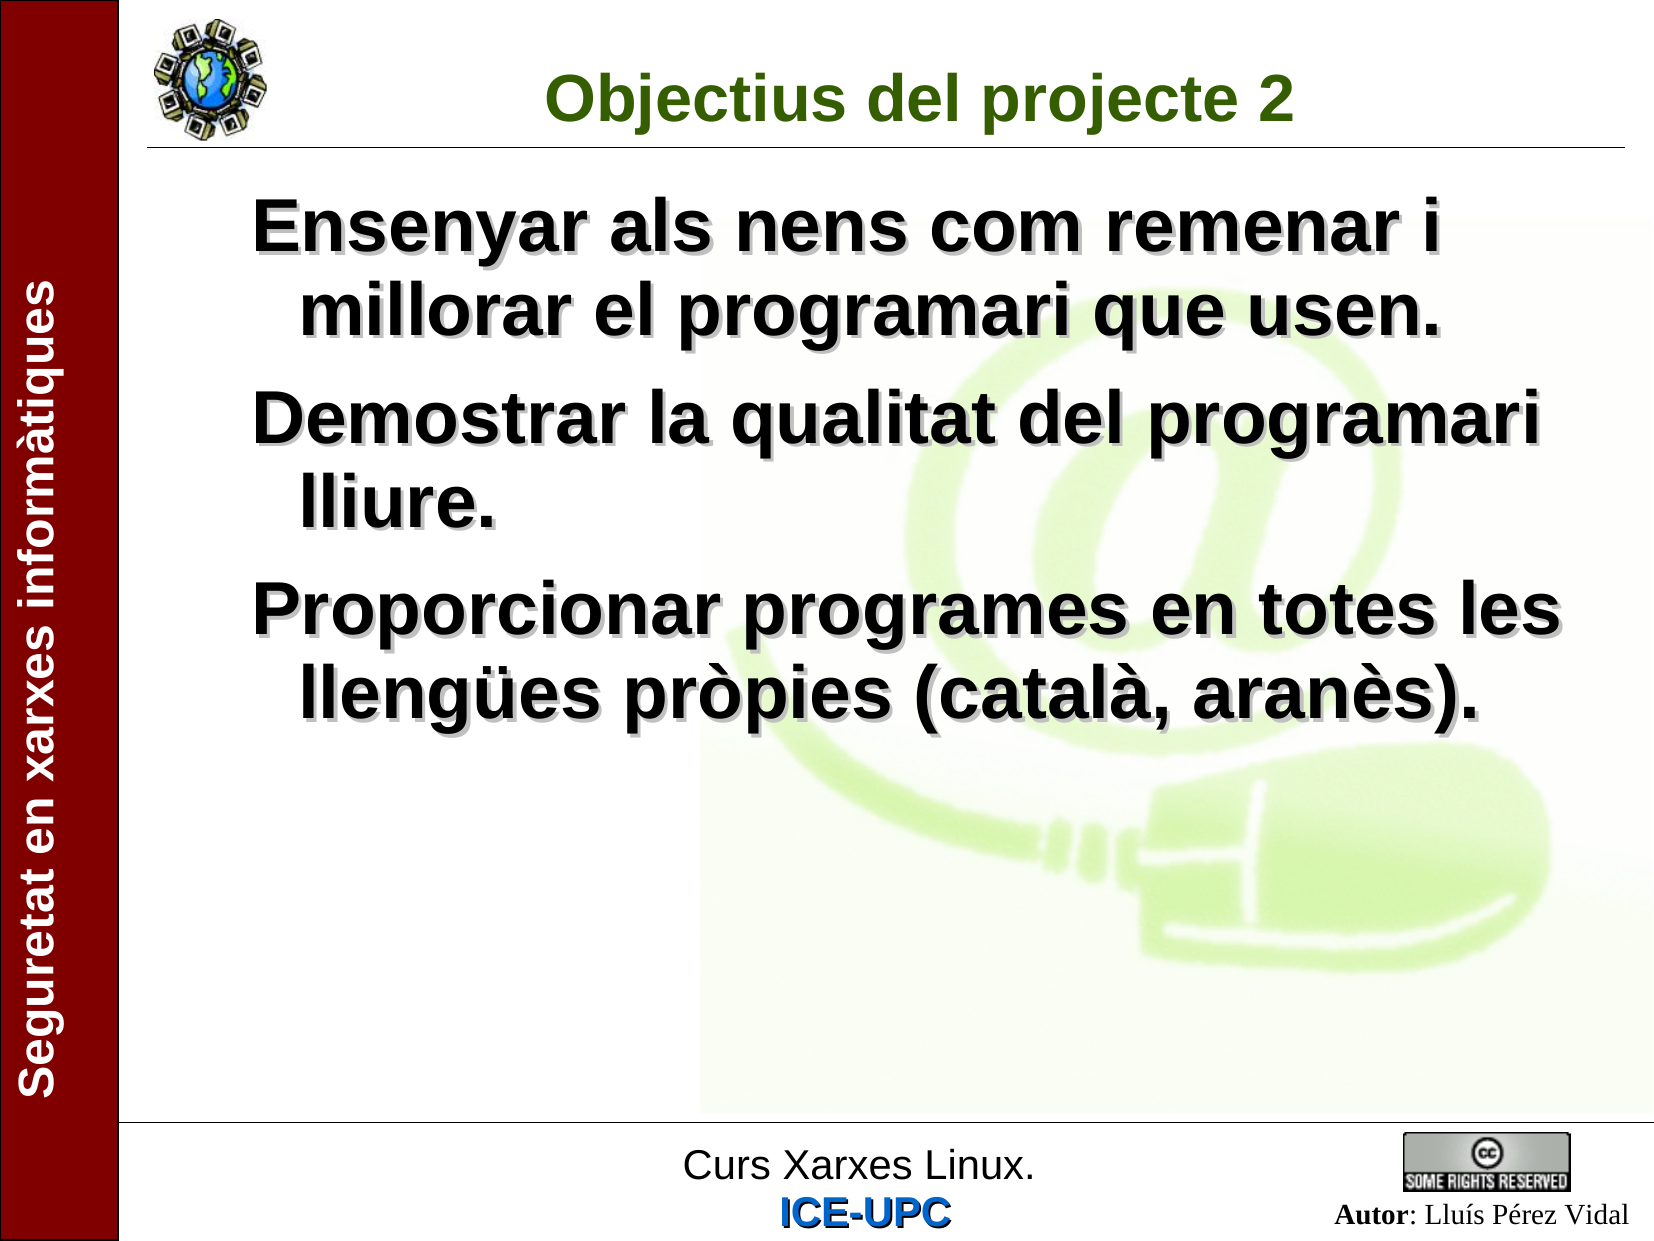

# Objectius del projecte 2
Ensenyar als nens com remenar i millorar el programari que usen.
Demostrar la qualitat del programari lliure.
Proporcionar programes en totes les llengües pròpies (català, aranès).